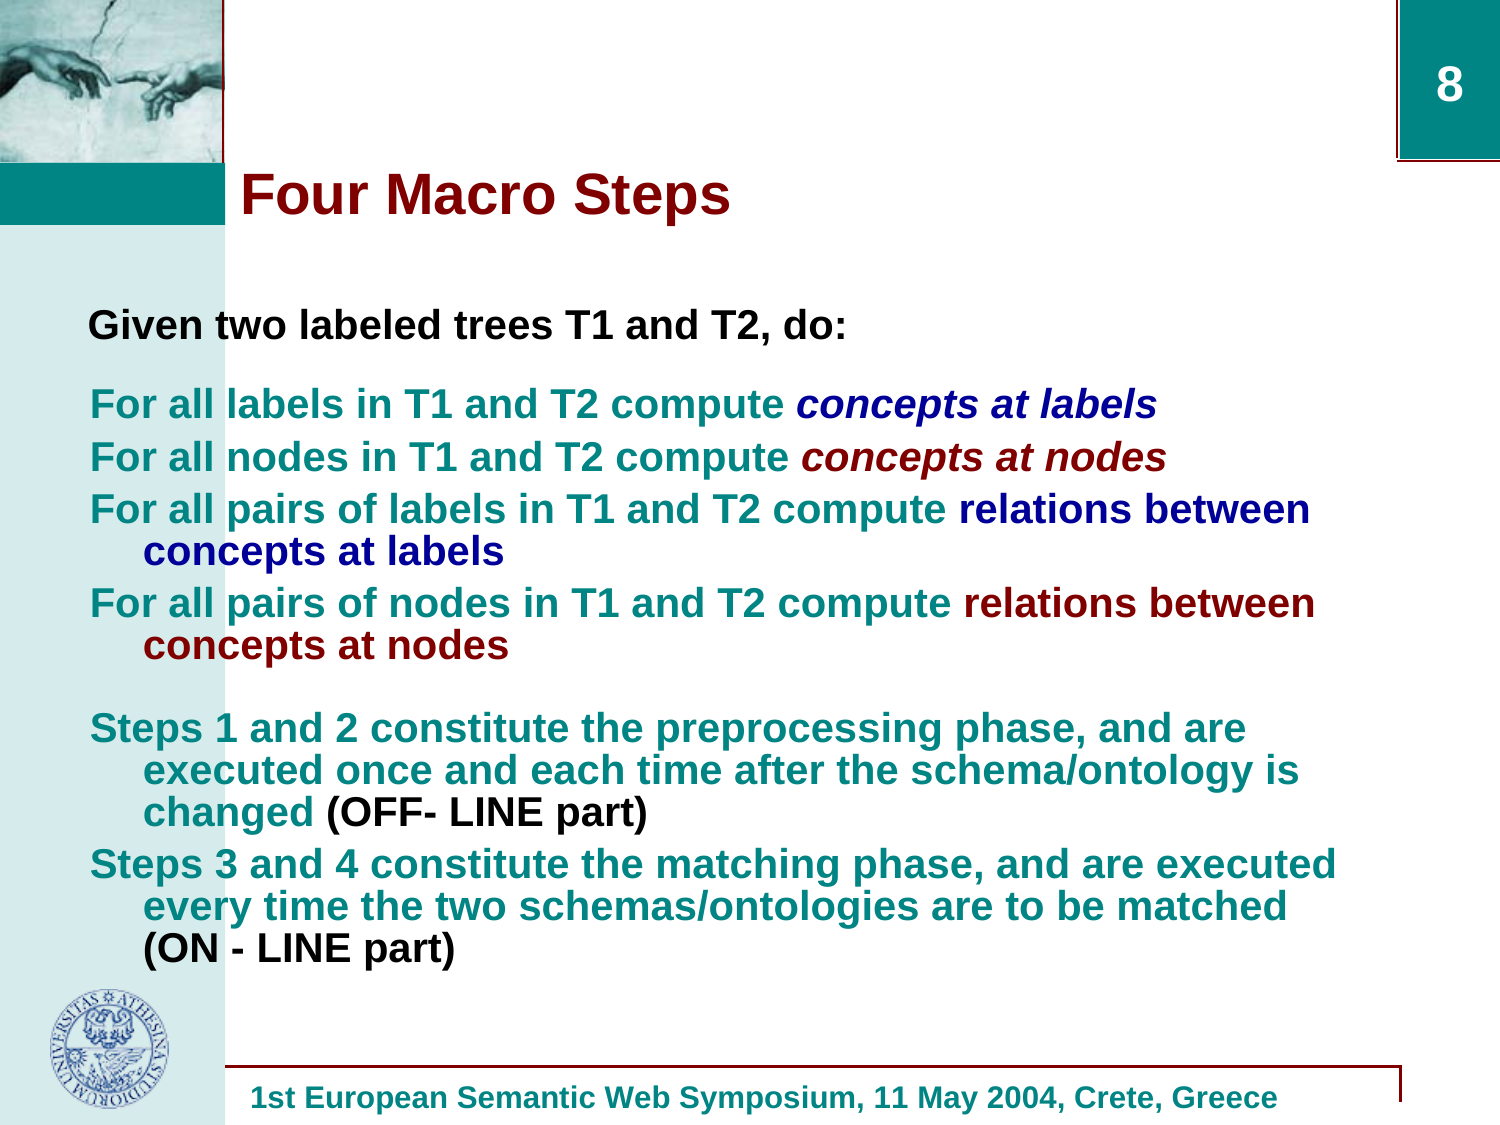

8
Four Macro Steps
# For all labels in T1 and T2 compute concepts at labels
For all nodes in T1 and T2 compute concepts at nodes
For all pairs of labels in T1 and T2 compute relations between concepts at labels
For all pairs of nodes in T1 and T2 compute relations between concepts at nodes
Steps 1 and 2 constitute the preprocessing phase, and are executed once and each time after the schema/ontology is changed (OFF- LINE part)
Steps 3 and 4 constitute the matching phase, and are executed every time the two schemas/ontologies are to be matched (ON - LINE part)
Given two labeled trees T1 and T2, do: